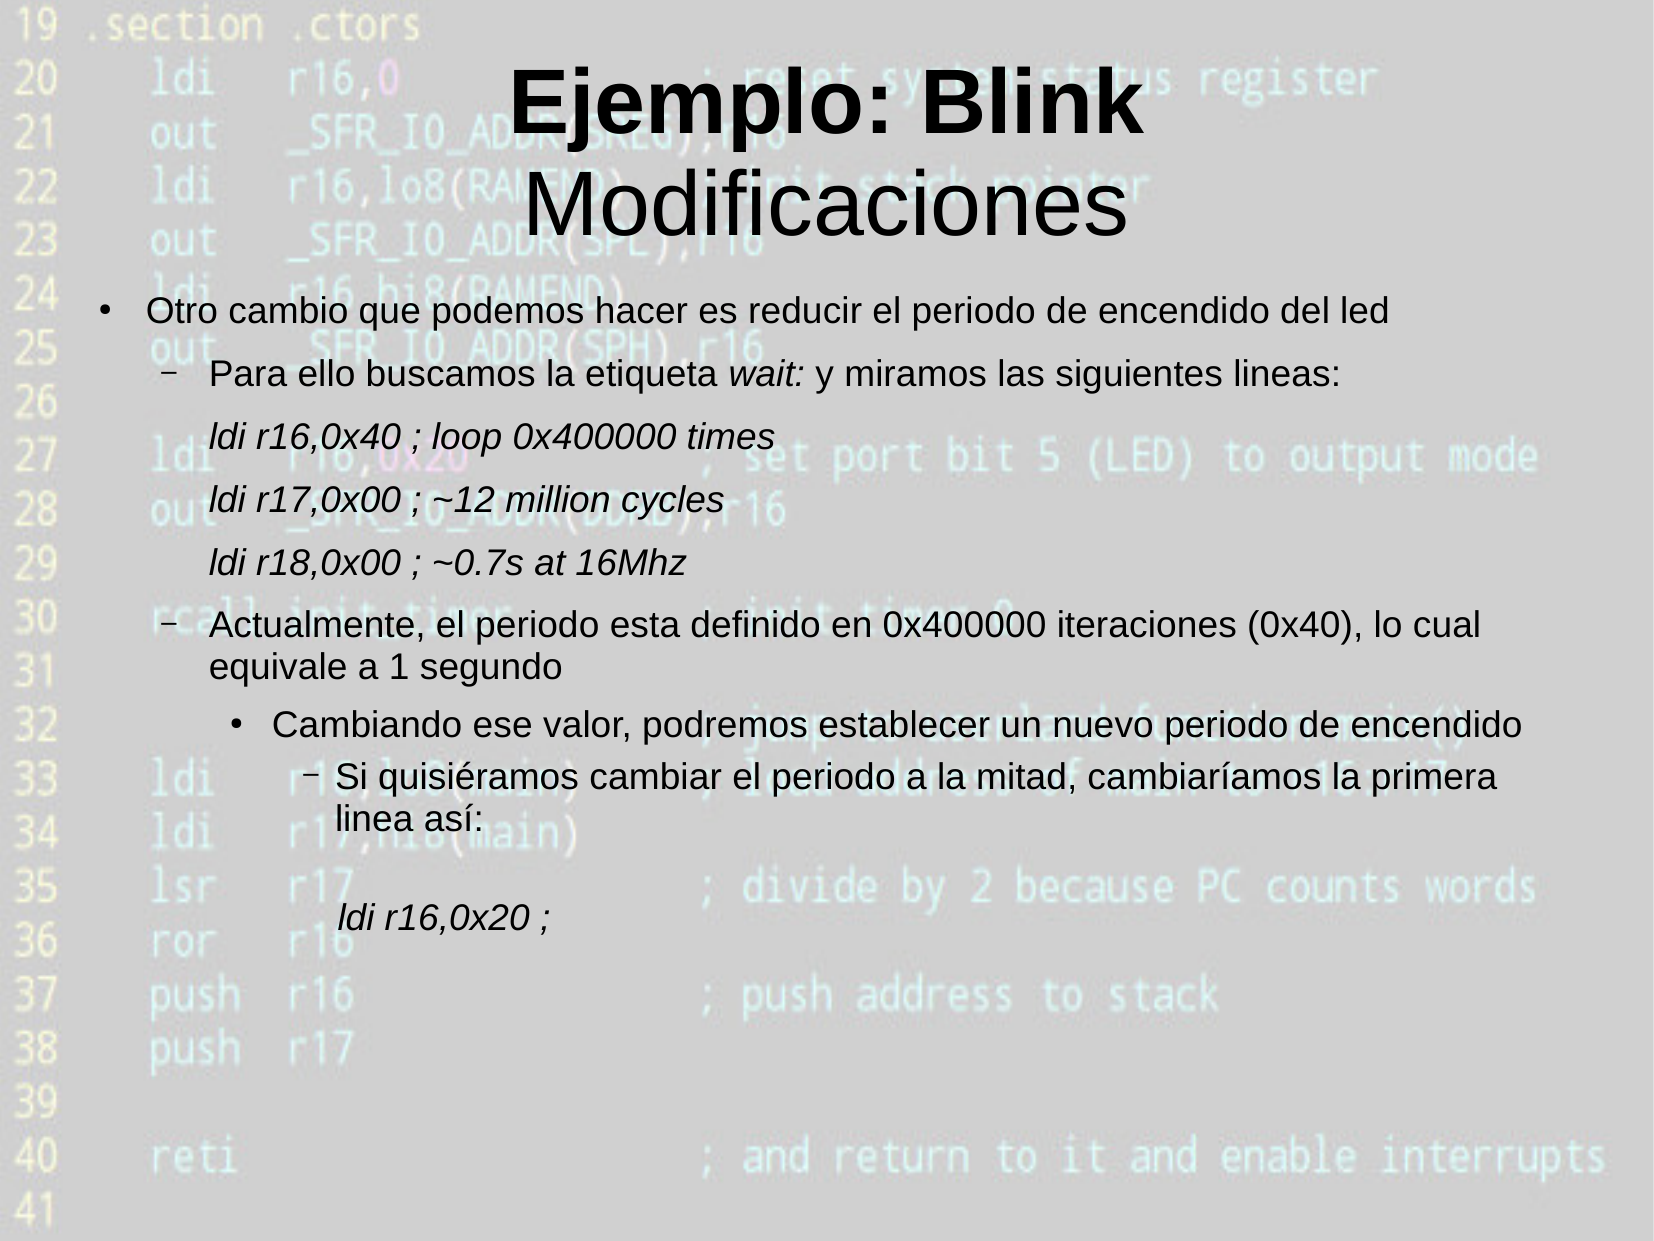

# Ejemplo: Blink Modificaciones
Otro cambio que podemos hacer es reducir el periodo de encendido del led
Para ello buscamos la etiqueta wait: y miramos las siguientes lineas:
ldi r16,0x40 ; loop 0x400000 times
ldi r17,0x00 ; ~12 million cycles
ldi r18,0x00 ; ~0.7s at 16Mhz
Actualmente, el periodo esta definido en 0x400000 iteraciones (0x40), lo cual equivale a 1 segundo
Cambiando ese valor, podremos establecer un nuevo periodo de encendido
Si quisiéramos cambiar el periodo a la mitad, cambiaríamos la primera linea así:
	ldi r16,0x20 ;